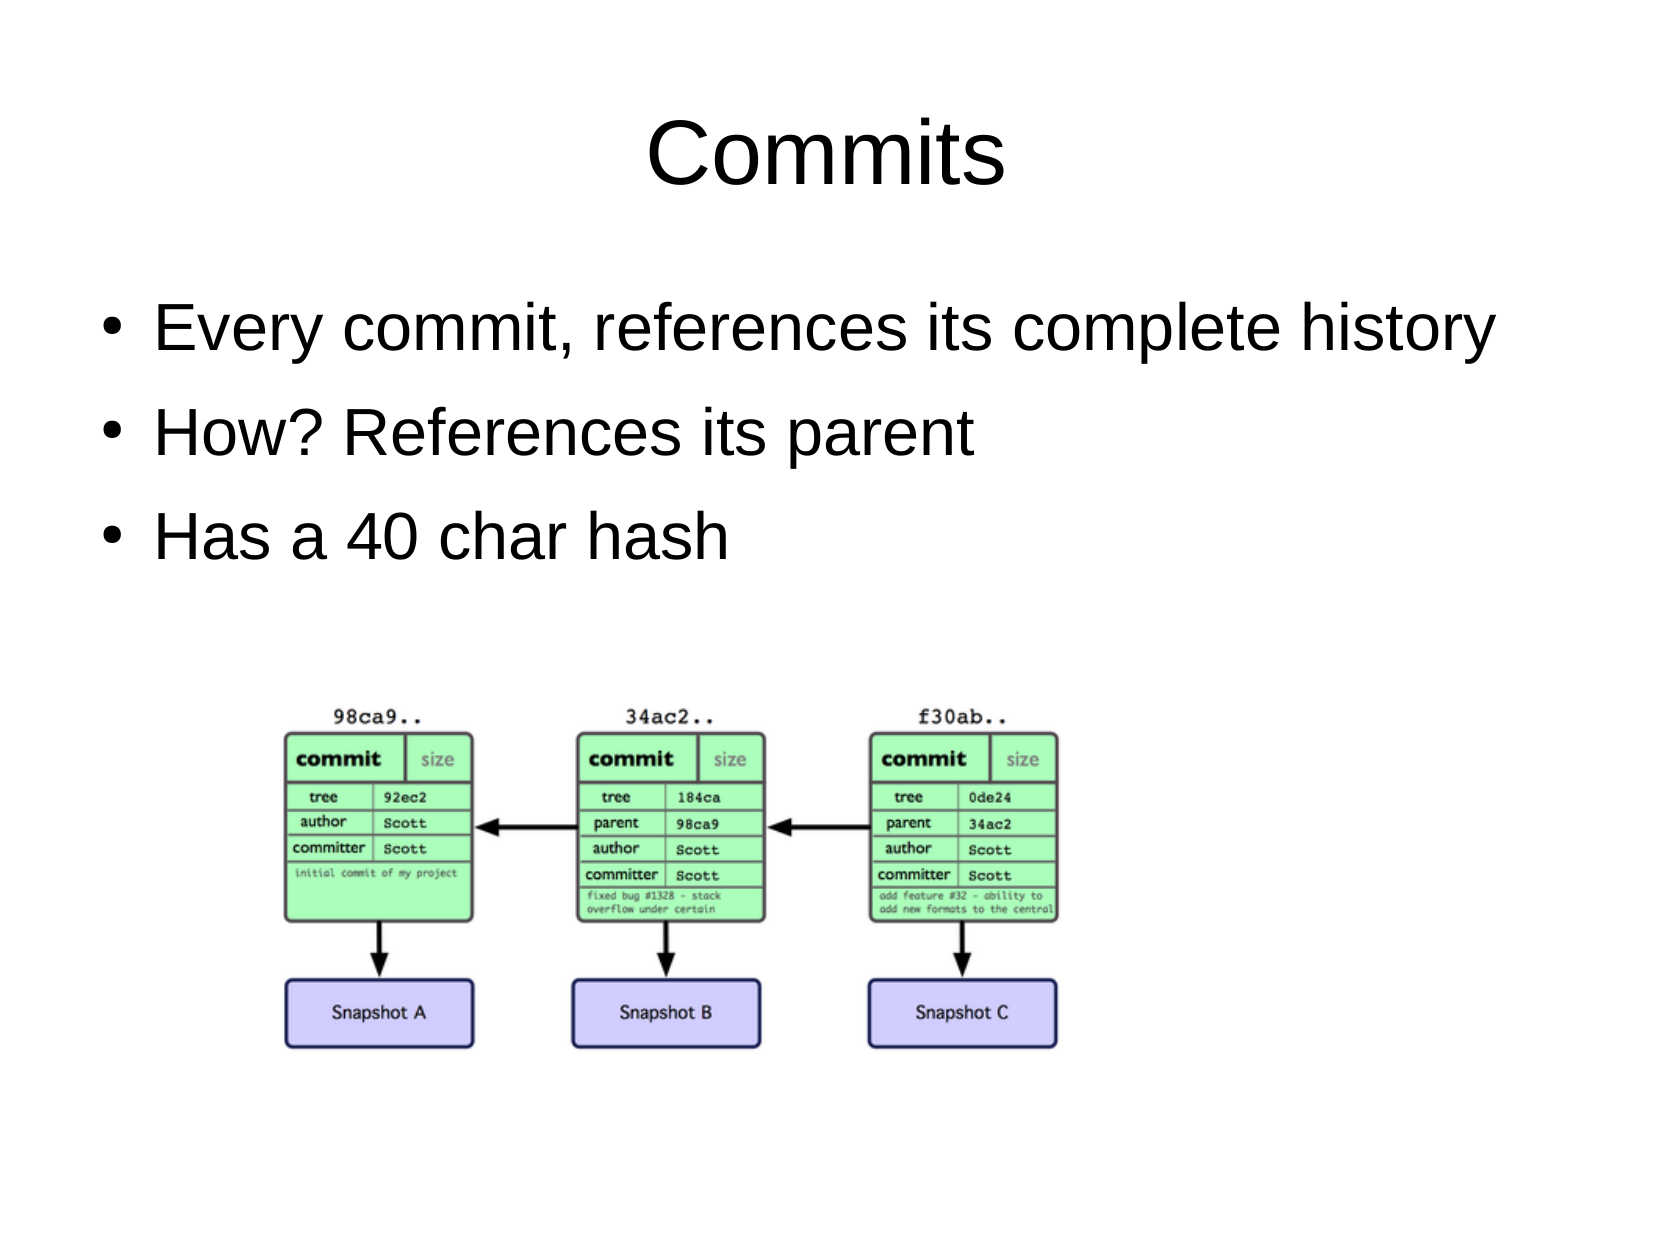

# Commits
Every commit, references its complete history
How? References its parent
Has a 40 char hash